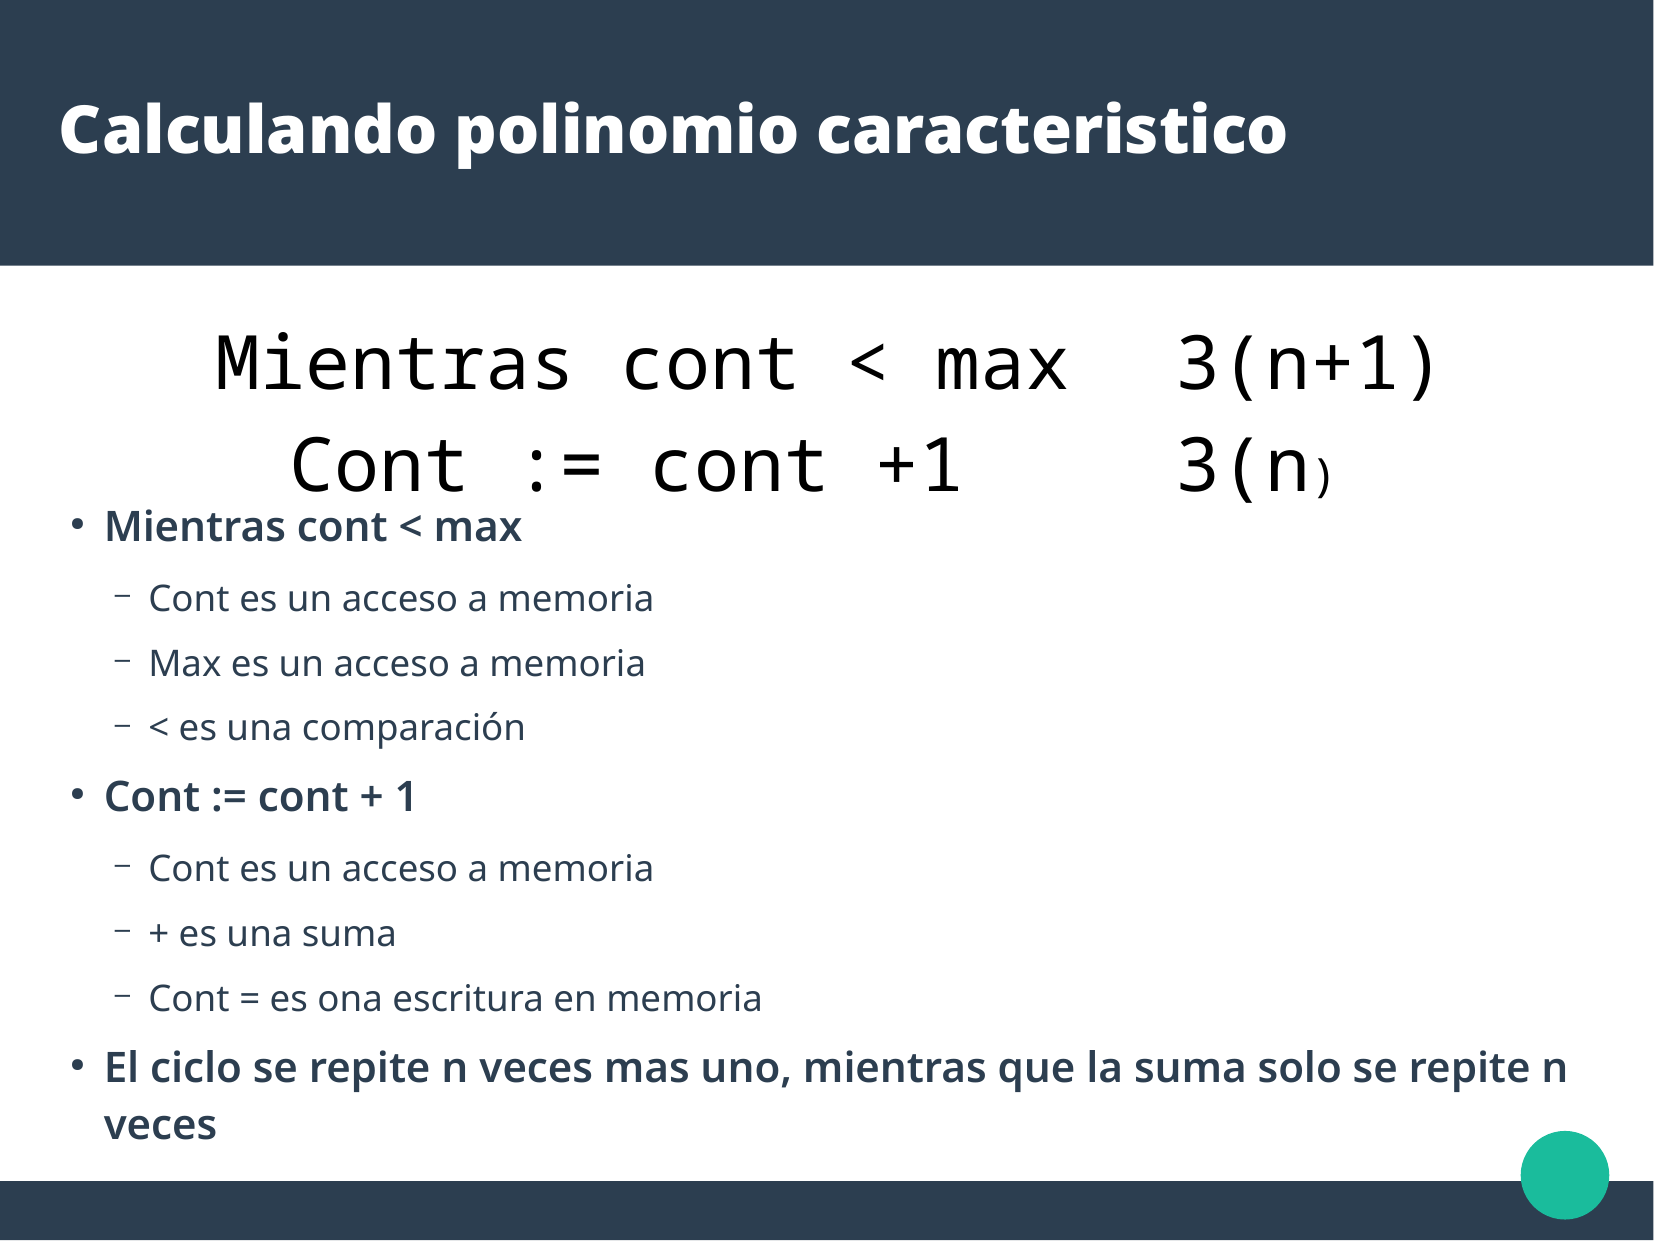

# Calculando polinomio caracteristico
Mientras cont < max		3(n+1)
	Cont := cont +1			3(n)
Mientras cont < max
Cont es un acceso a memoria
Max es un acceso a memoria
< es una comparación
Cont := cont + 1
Cont es un acceso a memoria
+ es una suma
Cont = es ona escritura en memoria
El ciclo se repite n veces mas uno, mientras que la suma solo se repite n veces